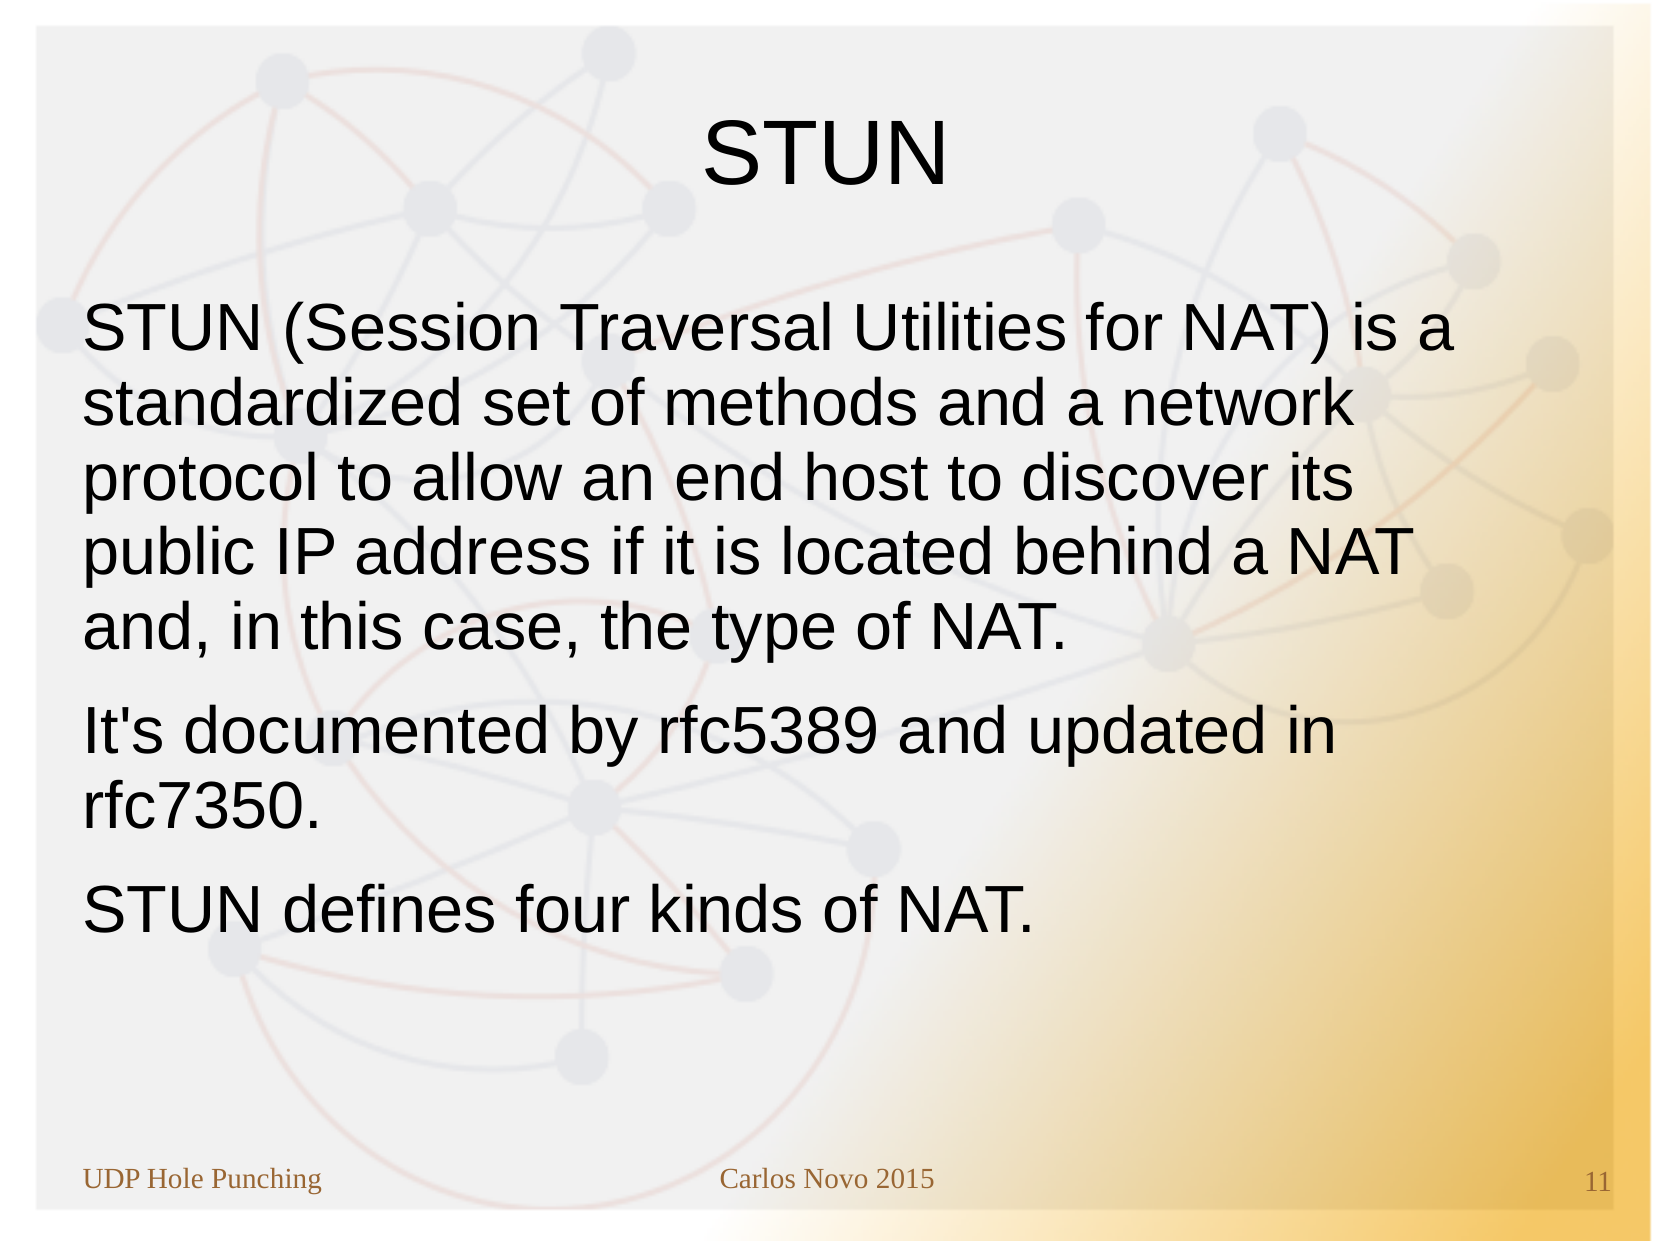

# STUN
STUN (Session Traversal Utilities for NAT) is a standardized set of methods and a network protocol to allow an end host to discover its public IP address if it is located behind a NAT and, in this case, the type of NAT.
It's documented by rfc5389 and updated in rfc7350.
STUN defines four kinds of NAT.
11